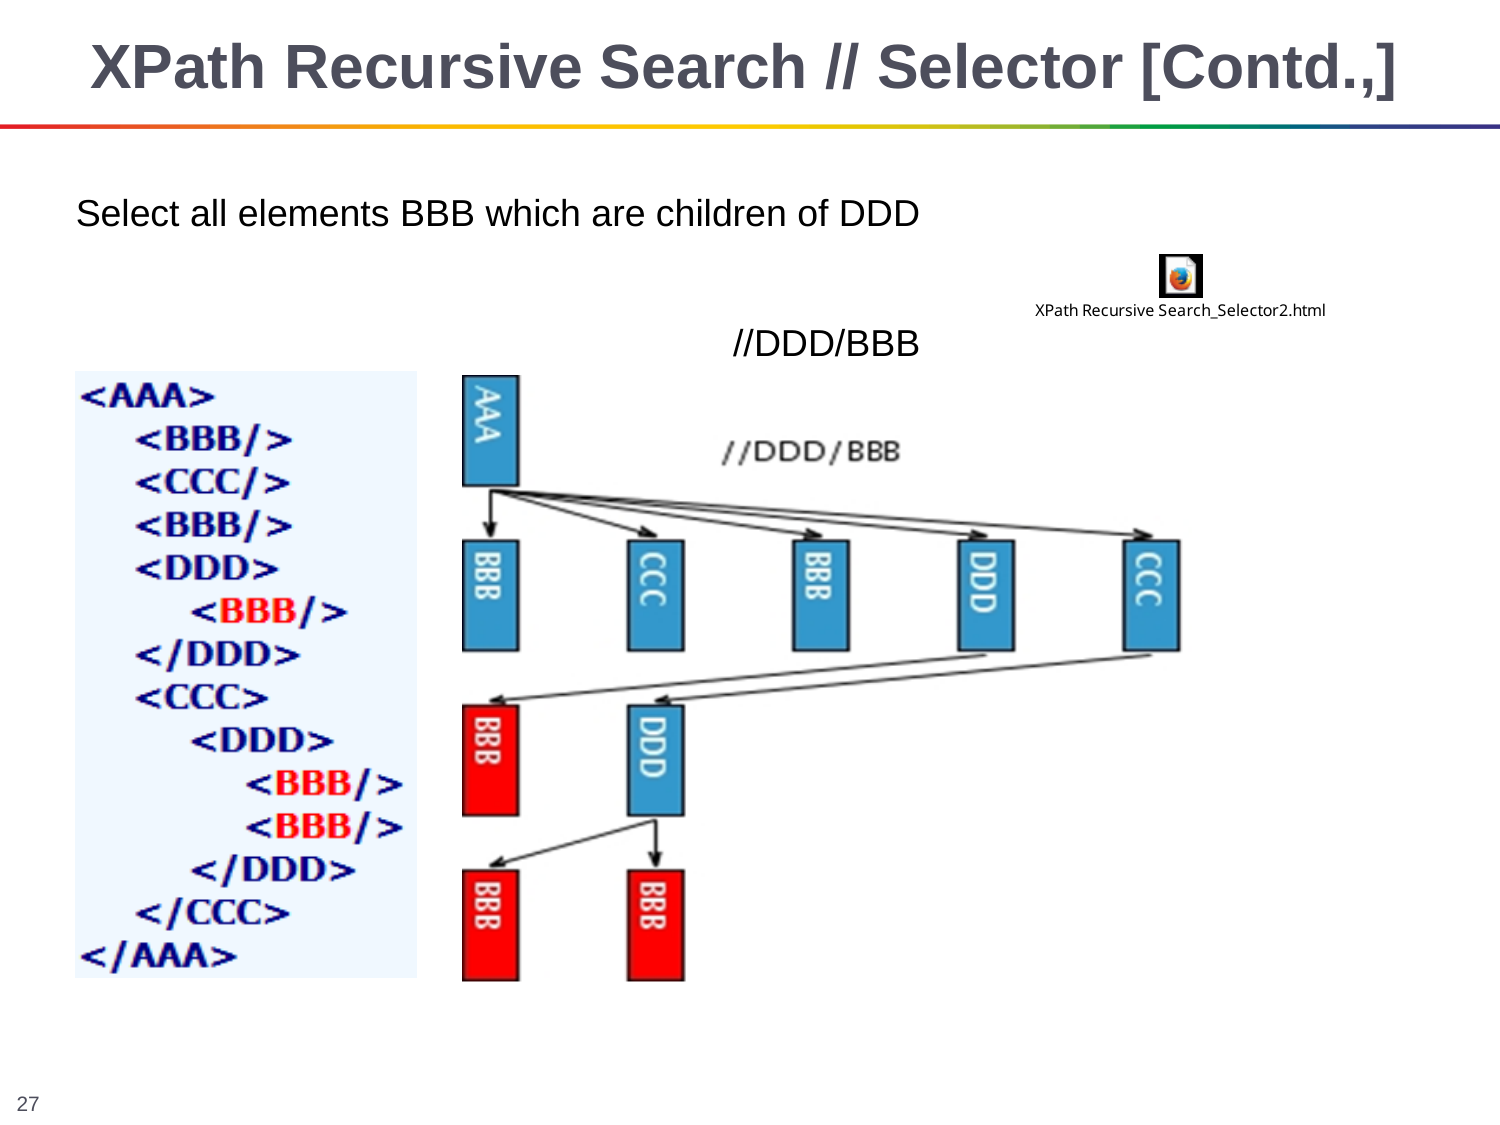

# XPath Recursive Search // Selector [Contd.,]
Select all elements BBB which are children of DDD
//DDD/BBB